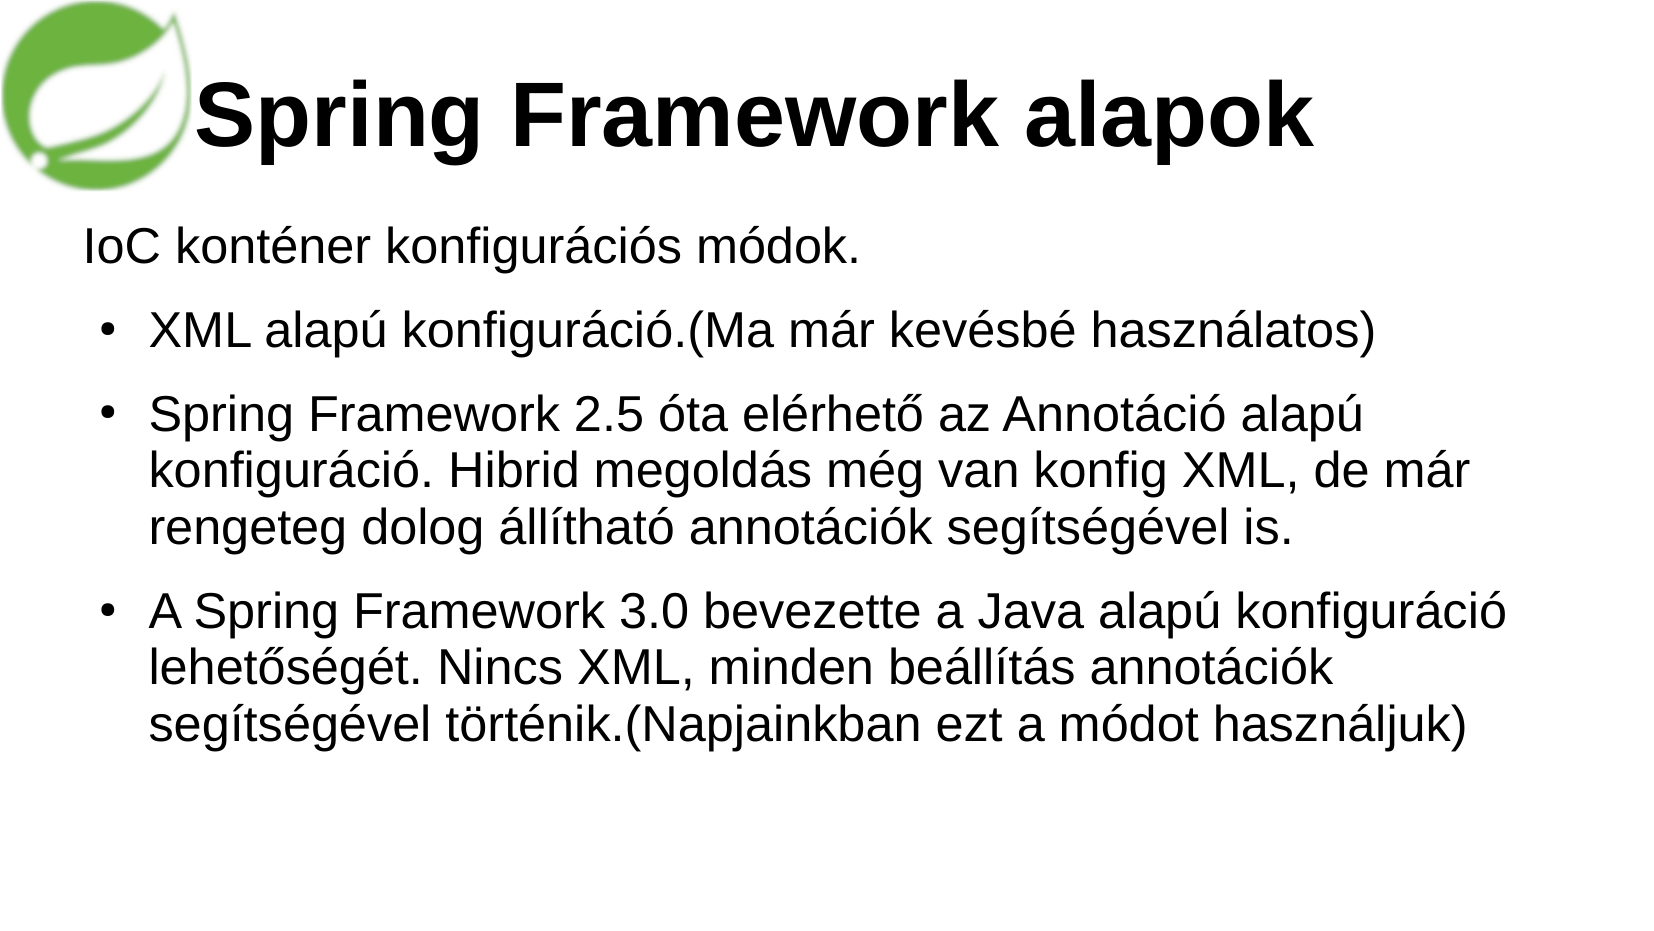

# Spring Framework alapok
IoC konténer konfigurációs módok.
XML alapú konfiguráció.(Ma már kevésbé használatos)
Spring Framework 2.5 óta elérhető az Annotáció alapú konfiguráció. Hibrid megoldás még van konfig XML, de már rengeteg dolog állítható annotációk segítségével is.
A Spring Framework 3.0 bevezette a Java alapú konfiguráció lehetőségét. Nincs XML, minden beállítás annotációk segítségével történik.(Napjainkban ezt a módot használjuk)